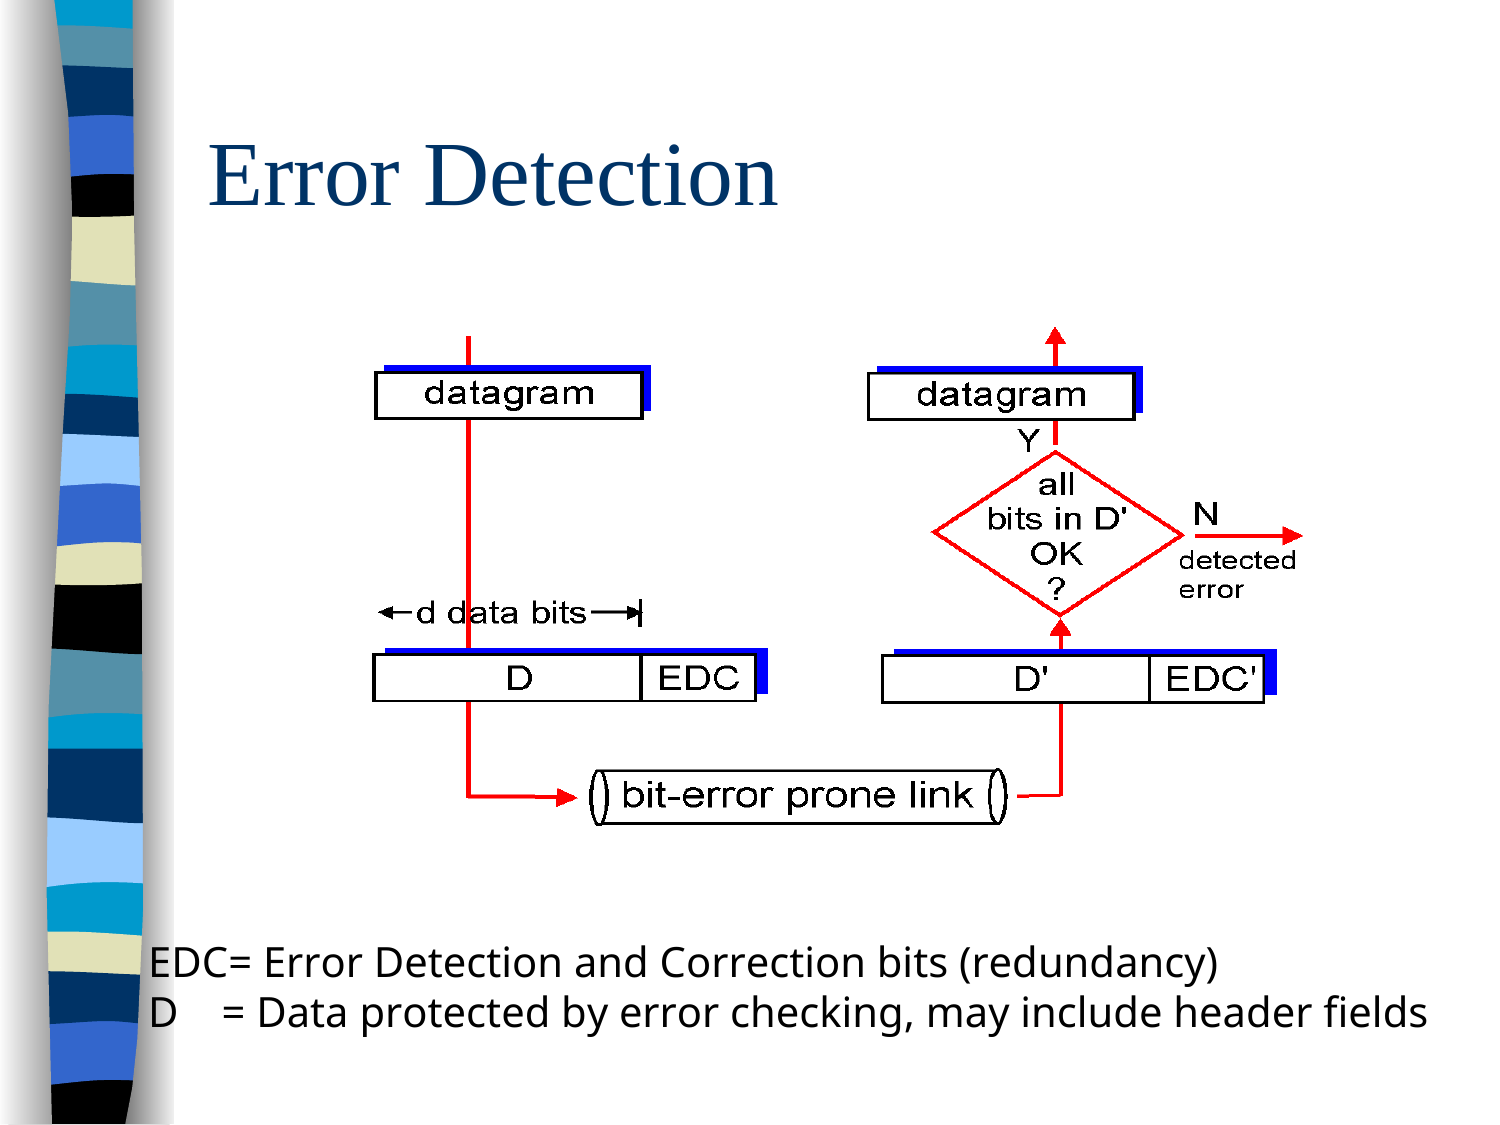

# Error Detection
EDC= Error Detection and Correction bits (redundancy)
D = Data protected by error checking, may include header fields